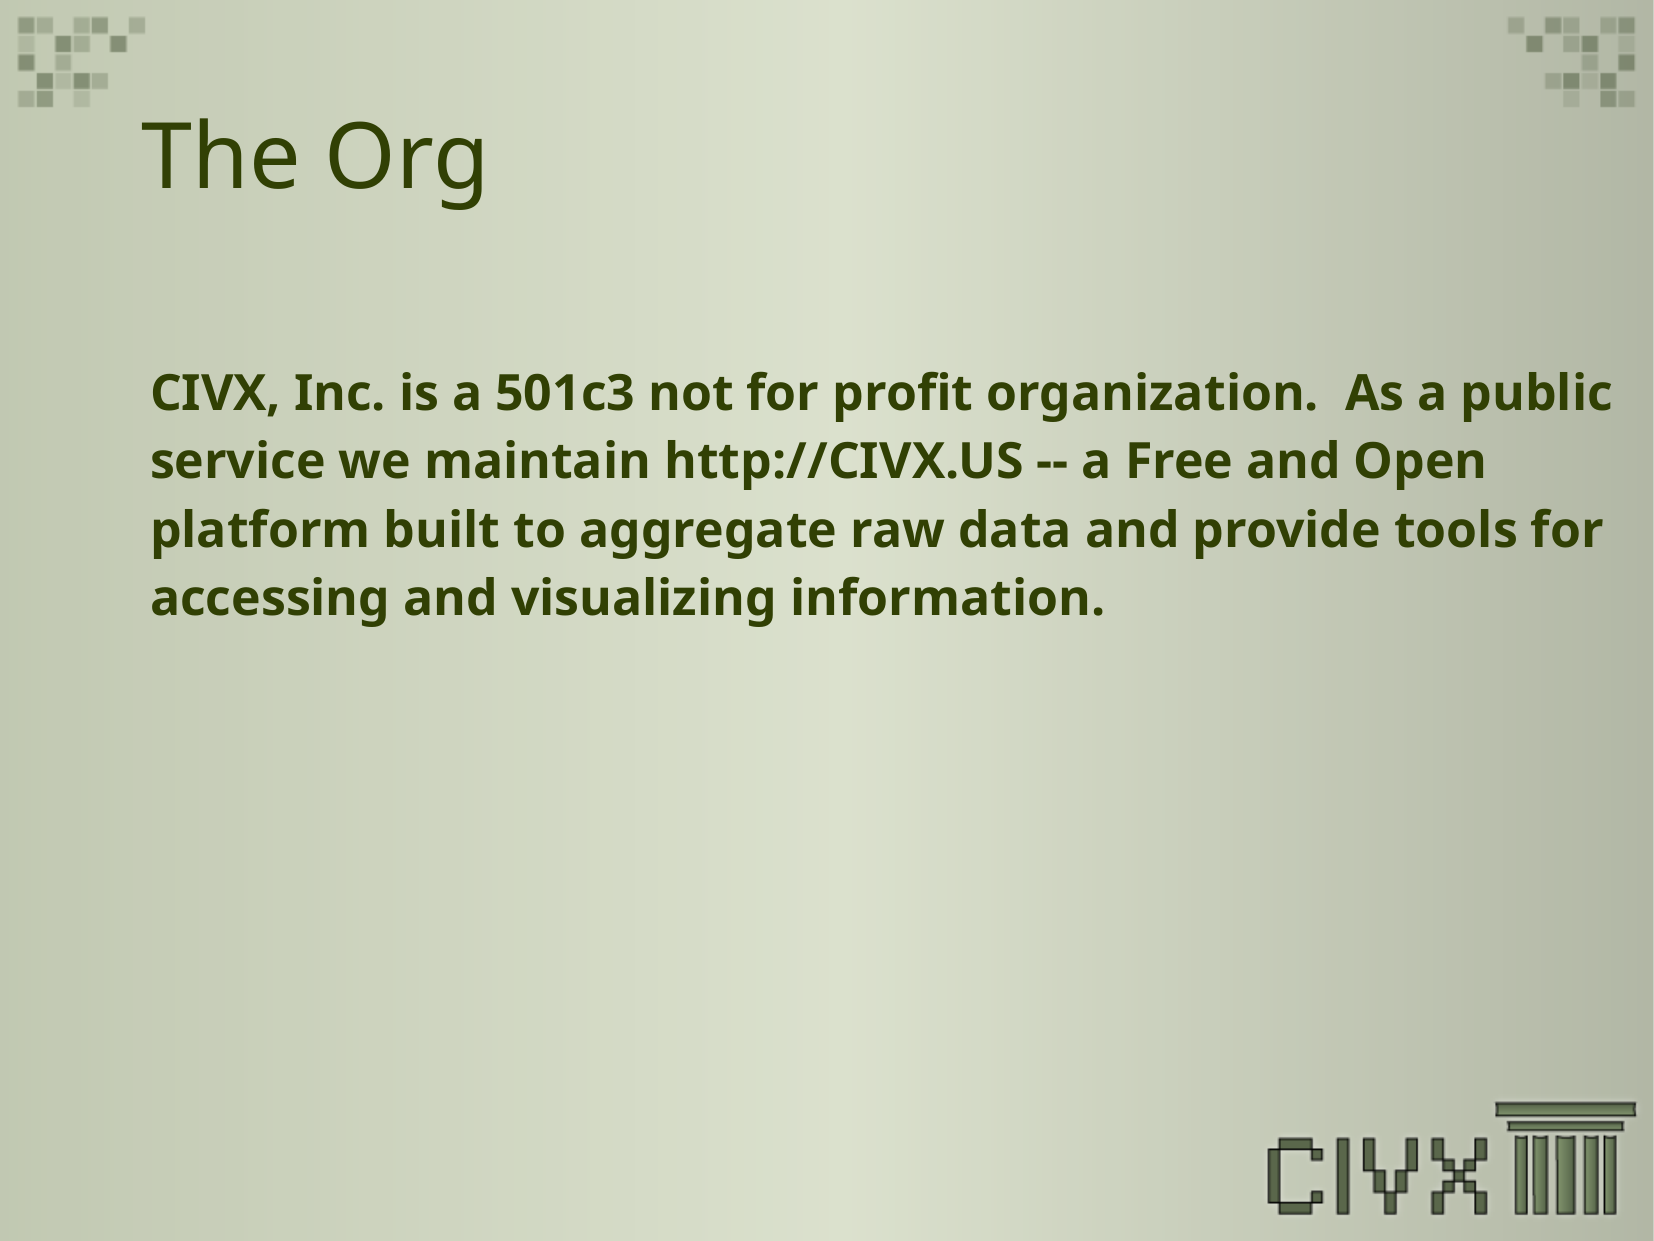

# The Org
CIVX, Inc. is a 501c3 not for profit organization. As a public service we maintain http://CIVX.US -- a Free and Open platform built to aggregate raw data and provide tools for accessing and visualizing information.